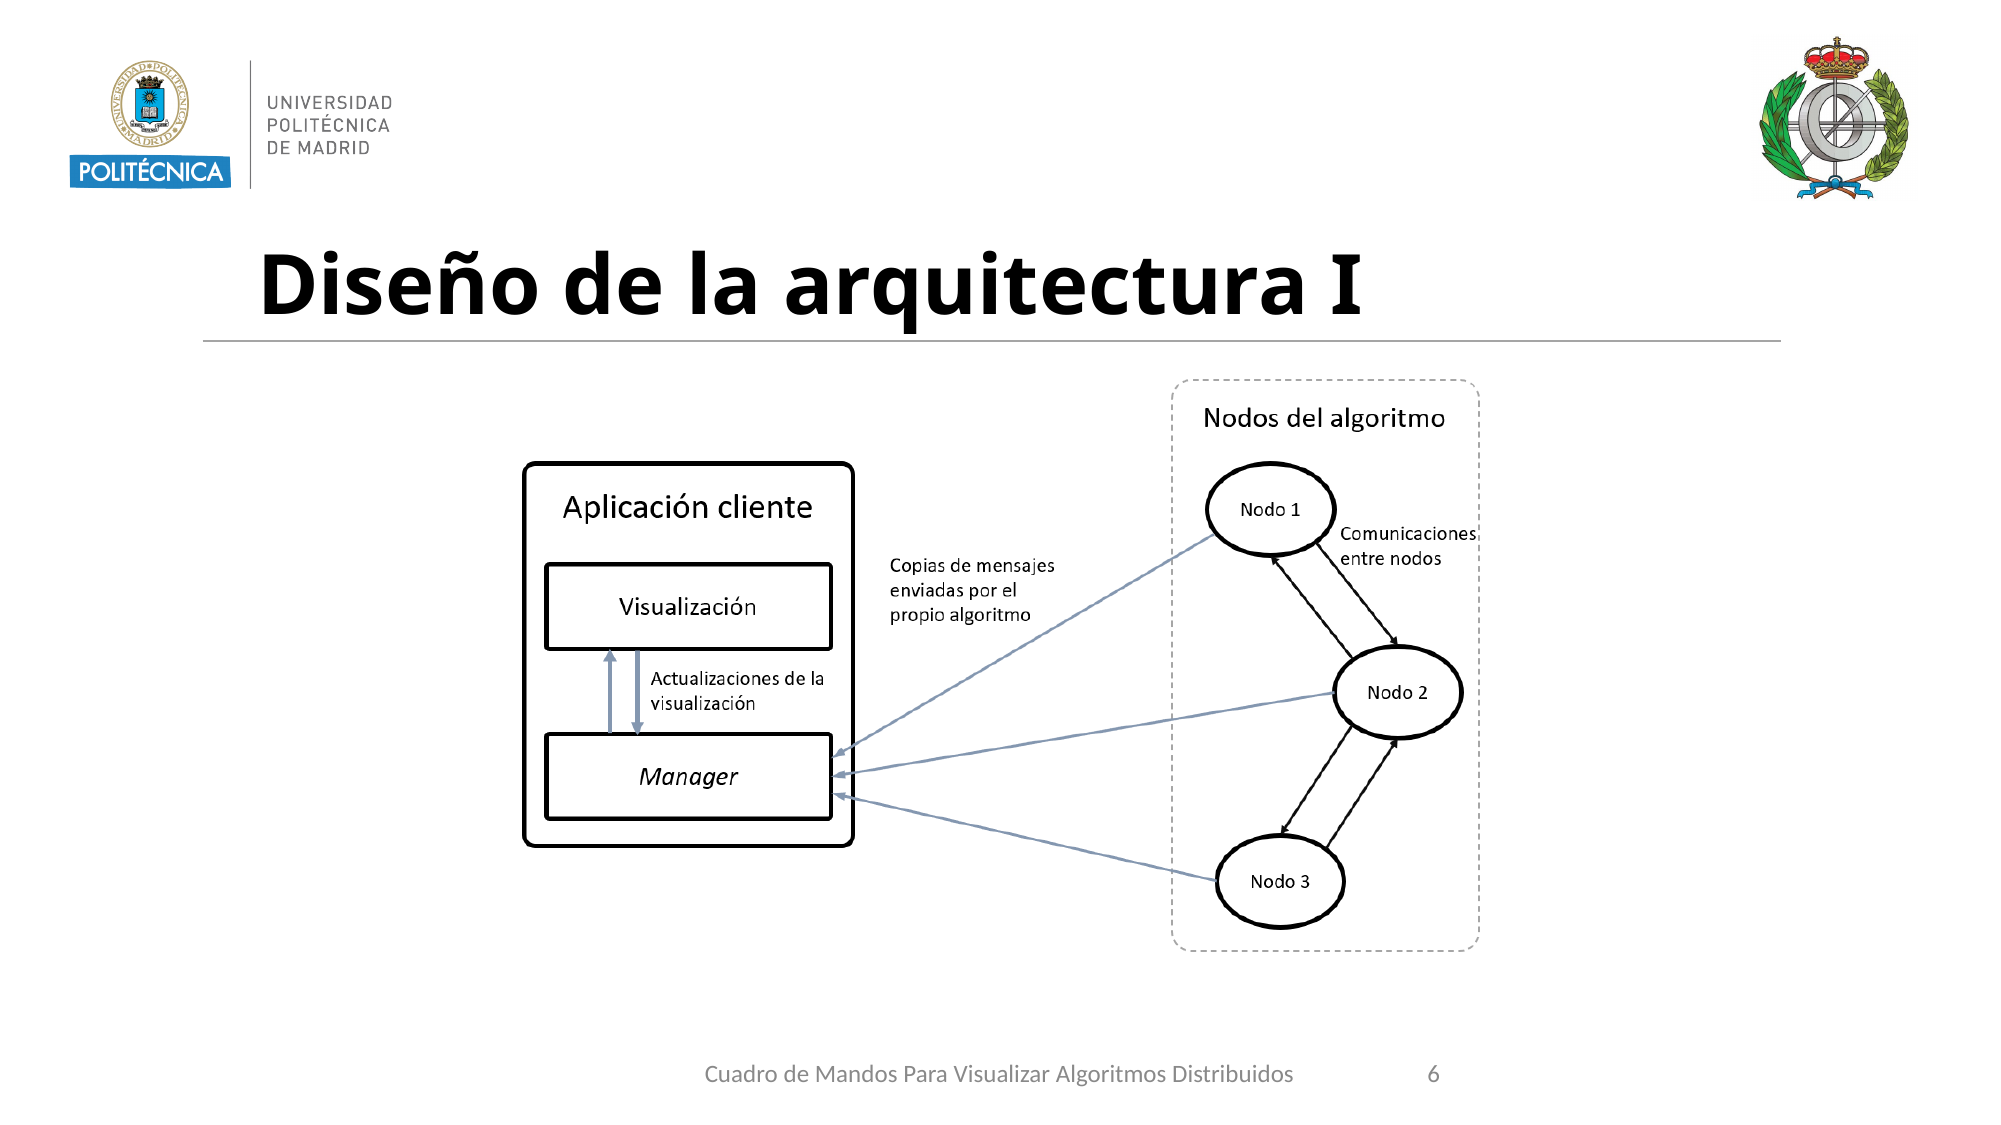

# Diseño de la arquitectura I
Cuadro de Mandos Para Visualizar Algoritmos Distribuidos